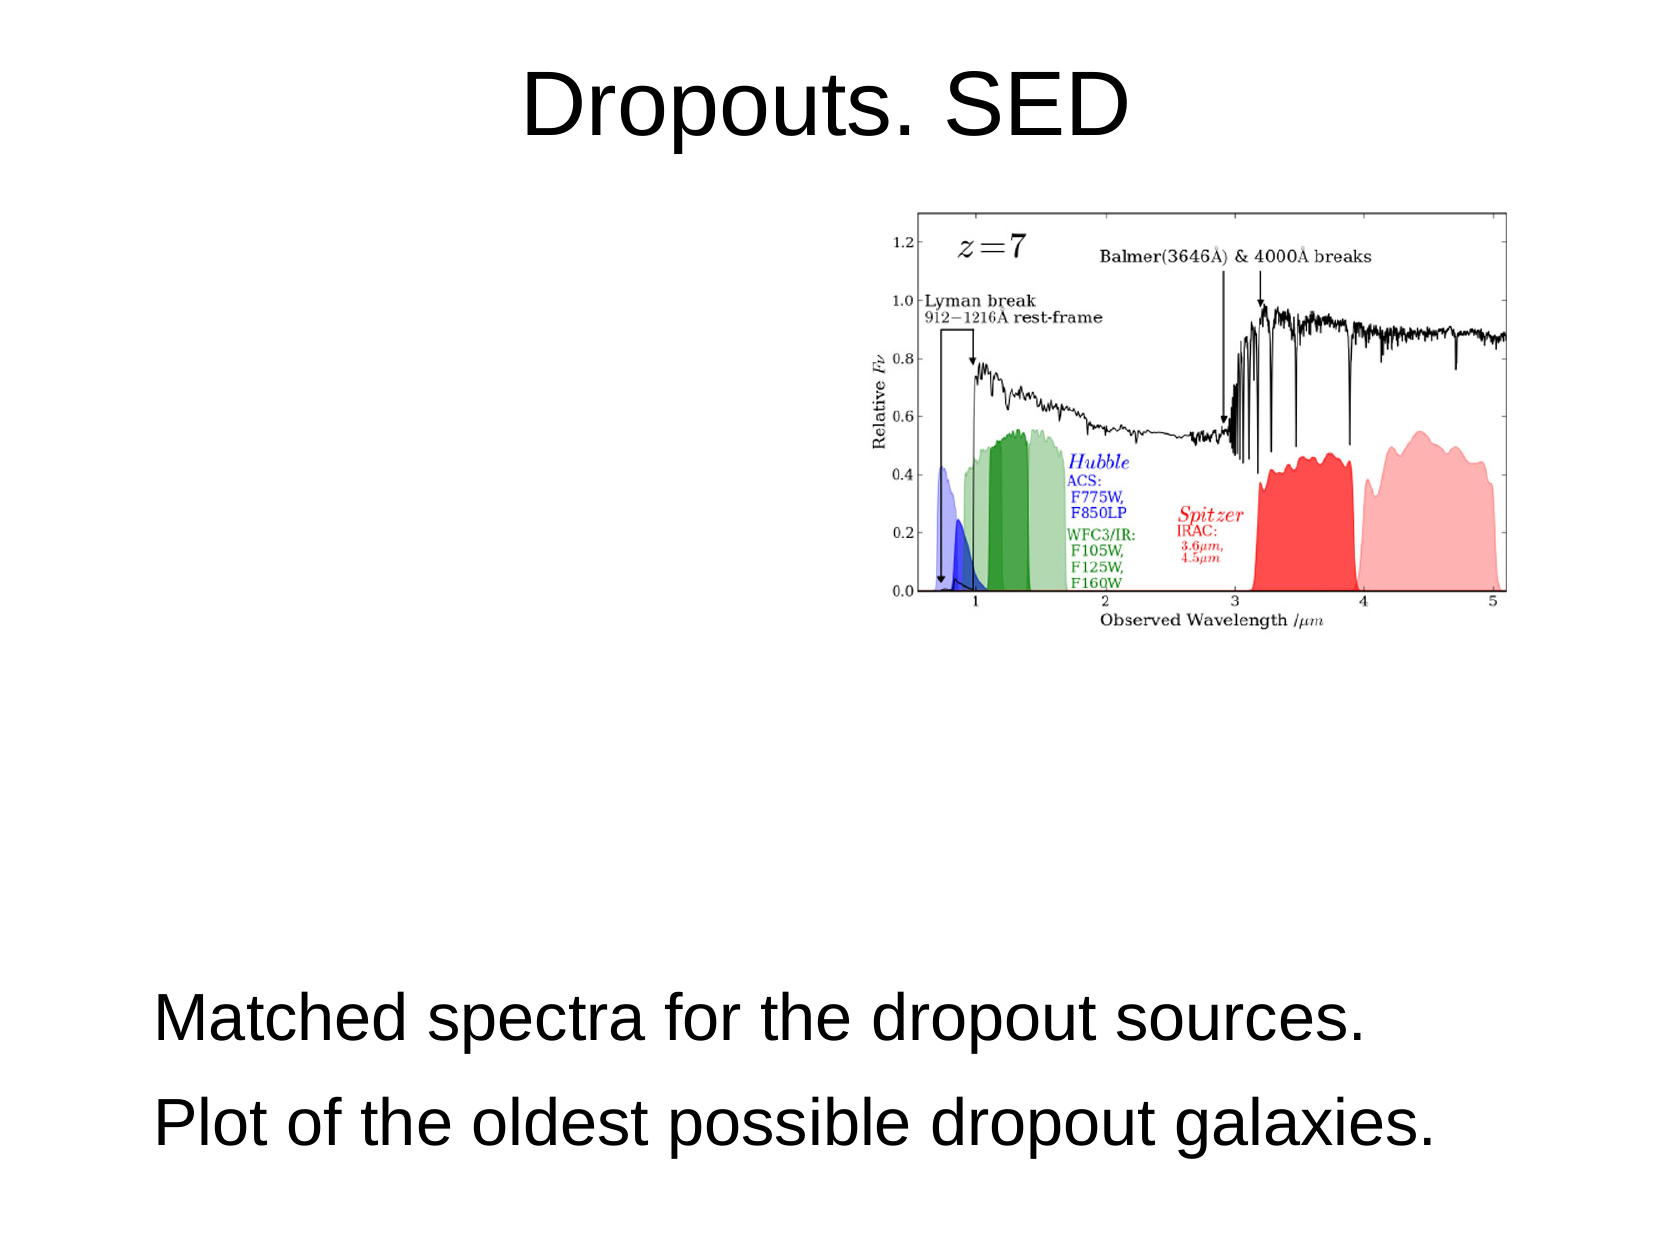

# Dropouts. SED
Matched spectra for the dropout sources.
Plot of the oldest possible dropout galaxies.